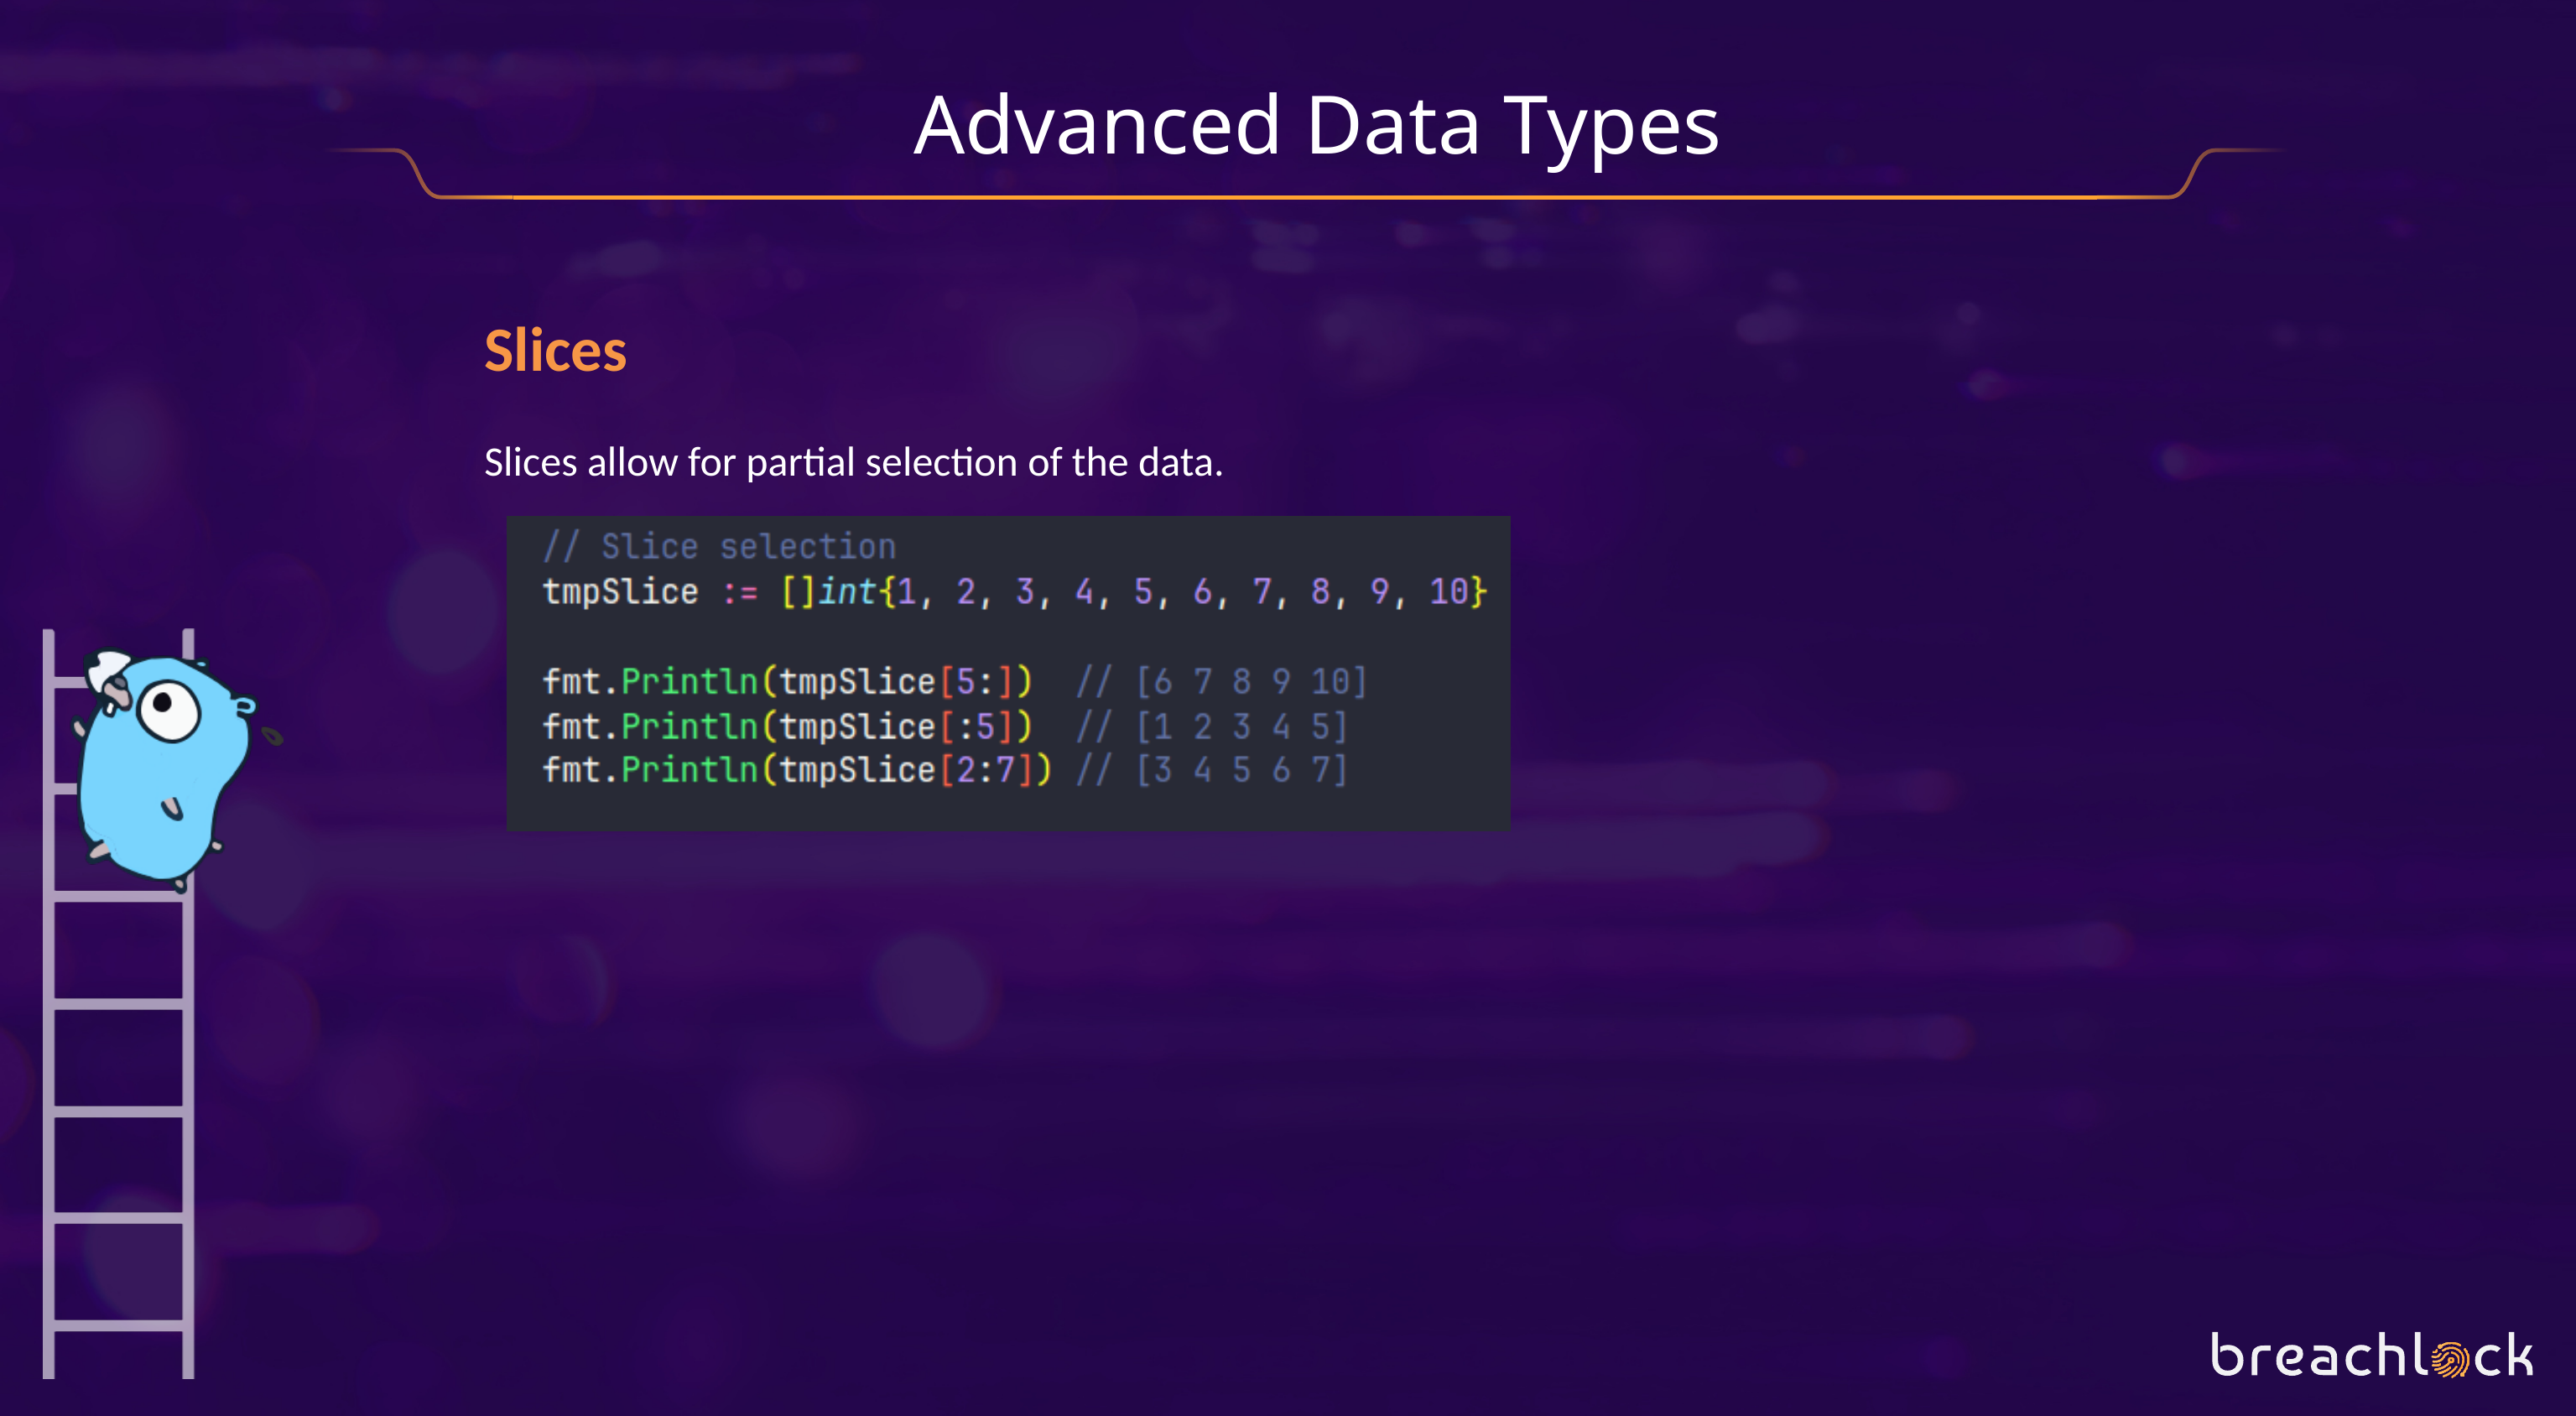

Advanced Data Types
Slices
Slices allow for partial selection of the data.